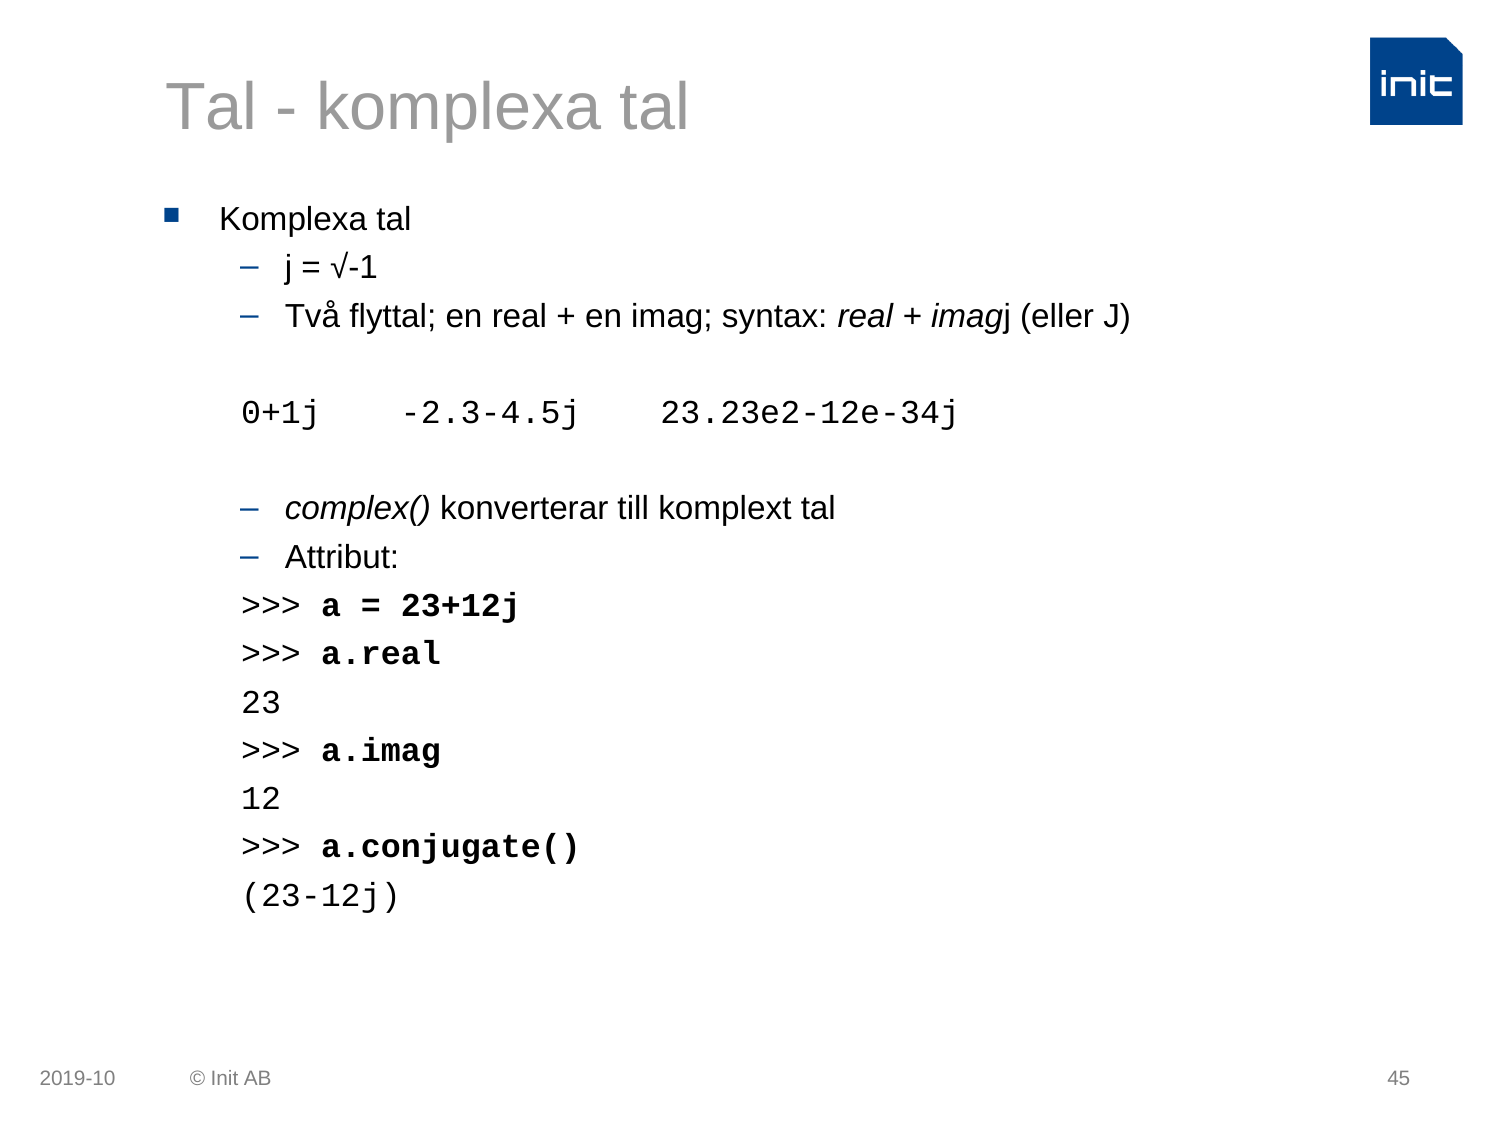

Tal - komplexa tal
Komplexa tal
j = √-1
Två flyttal; en real + en imag; syntax: real + imagj (eller J)
0+1j -2.3-4.5j 23.23e2-12e-34j
complex() konverterar till komplext tal
Attribut:
>>> a = 23+12j
>>> a.real
23
>>> a.imag
12
>>> a.conjugate()
(23-12j)
2019-10
© Init AB